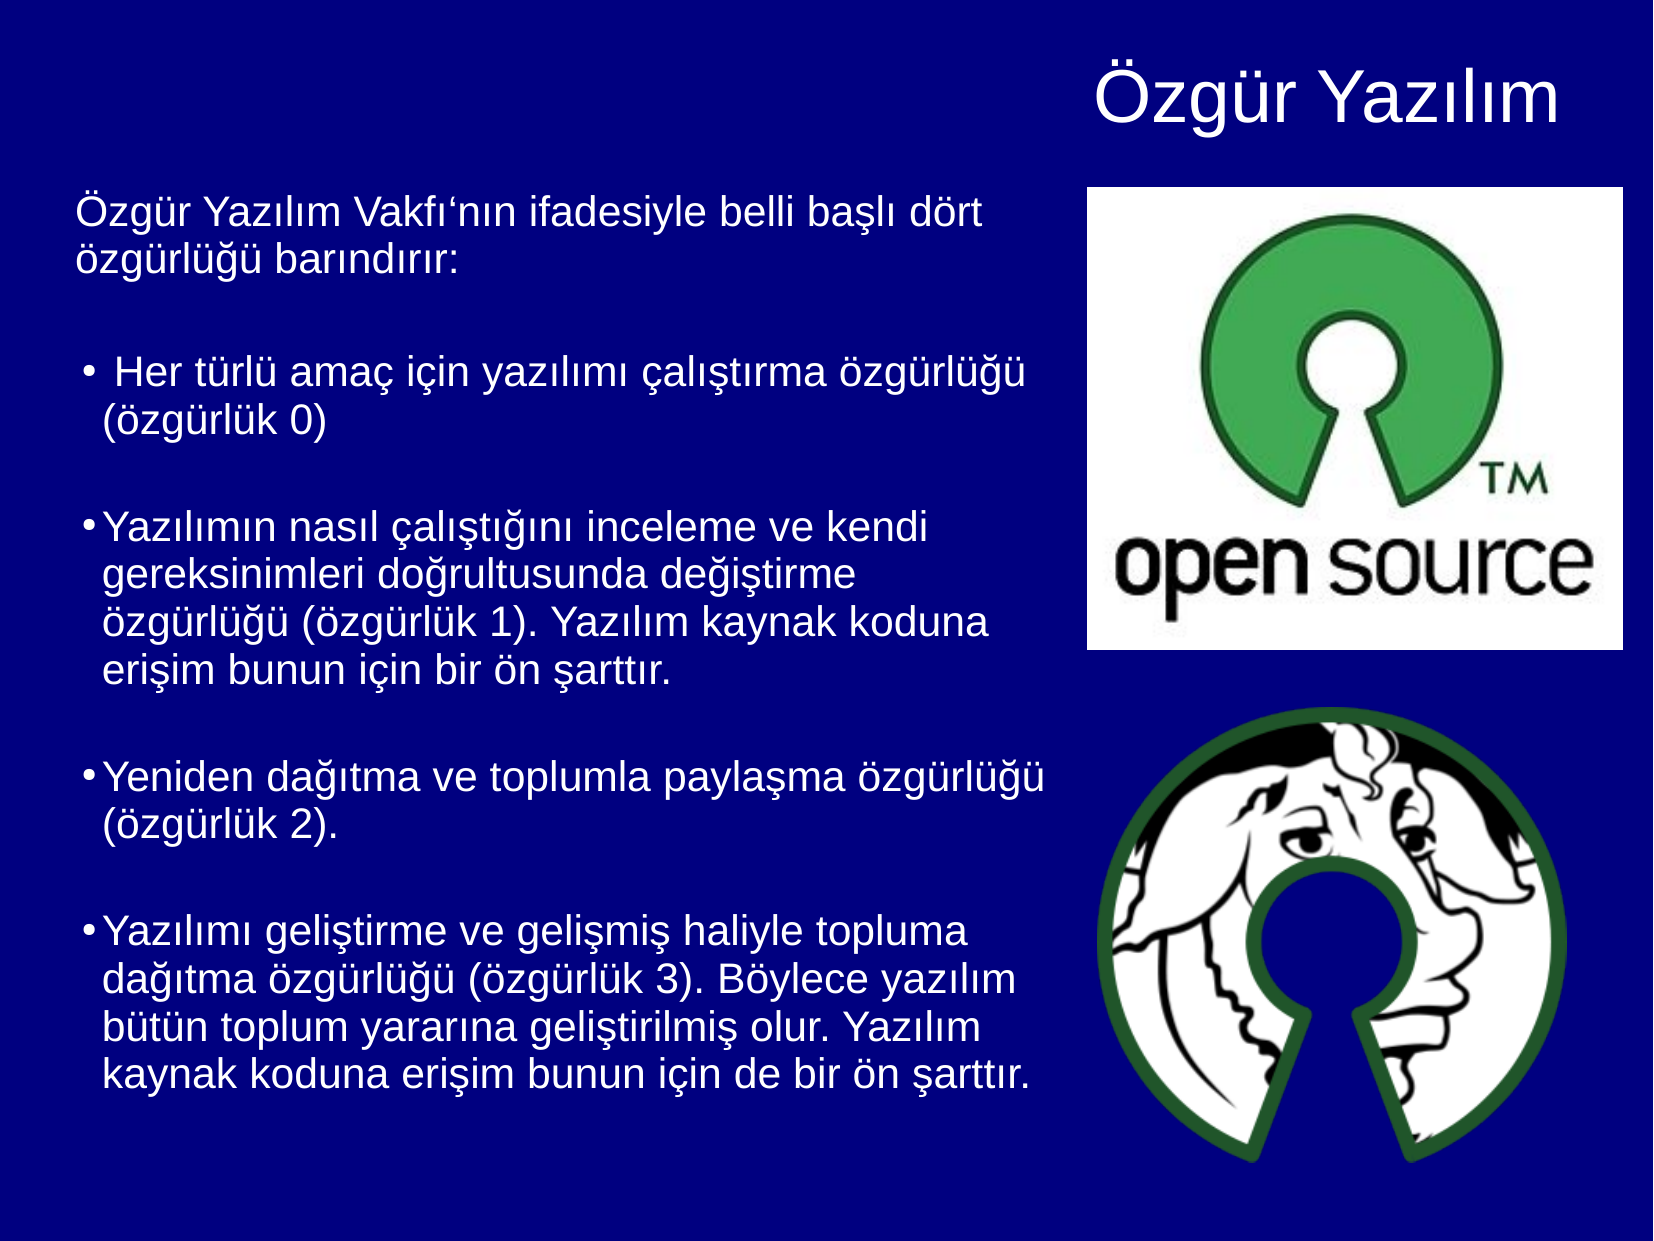

# Özgür Yazılım
Özgür Yazılım Vakfı‘nın ifadesiyle belli başlı dört özgürlüğü barındırır:
 Her türlü amaç için yazılımı çalıştırma özgürlüğü (özgürlük 0)
Yazılımın nasıl çalıştığını inceleme ve kendi gereksinimleri doğrultusunda değiştirme özgürlüğü (özgürlük 1). Yazılım kaynak koduna erişim bunun için bir ön şarttır.
Yeniden dağıtma ve toplumla paylaşma özgürlüğü (özgürlük 2).
Yazılımı geliştirme ve gelişmiş haliyle topluma dağıtma özgürlüğü (özgürlük 3). Böylece yazılım bütün toplum yararına geliştirilmiş olur. Yazılım kaynak koduna erişim bunun için de bir ön şarttır.